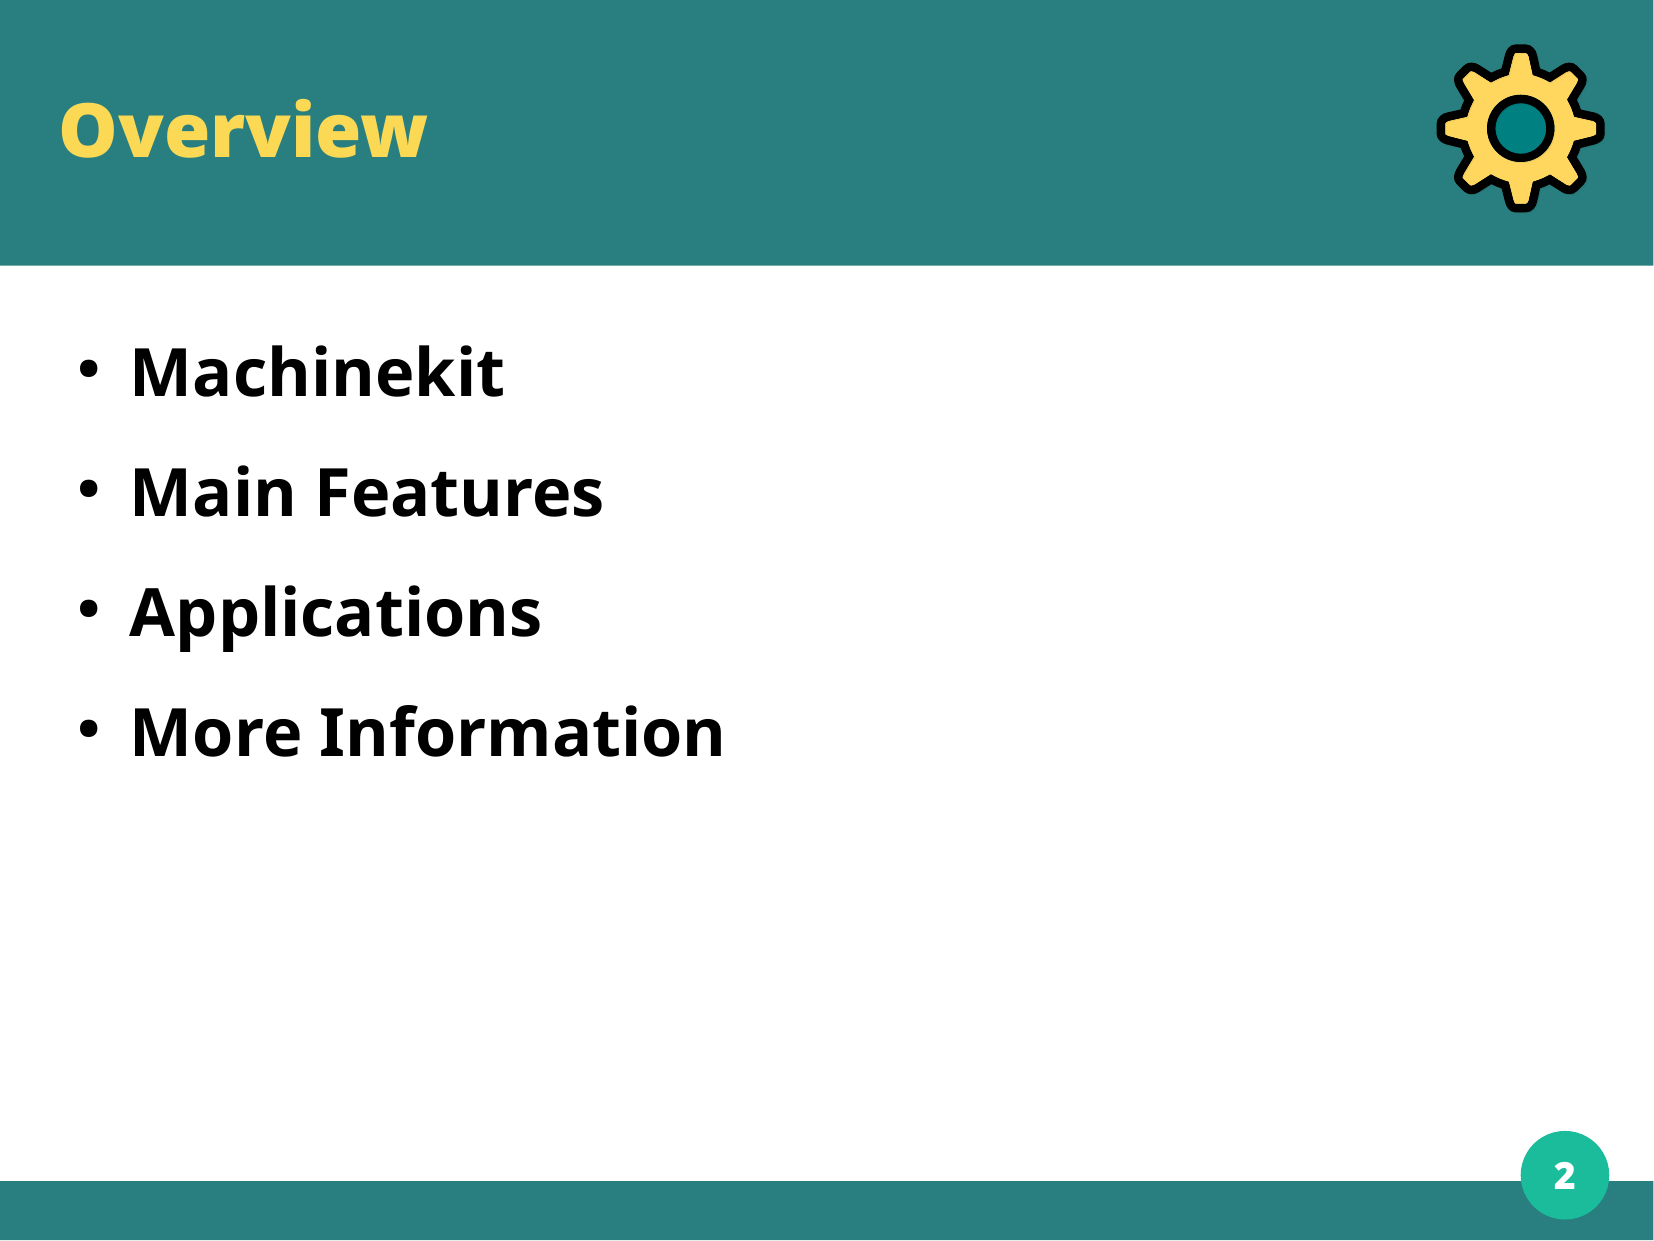

# Overview
Machinekit
Main Features
Applications
More Information
2